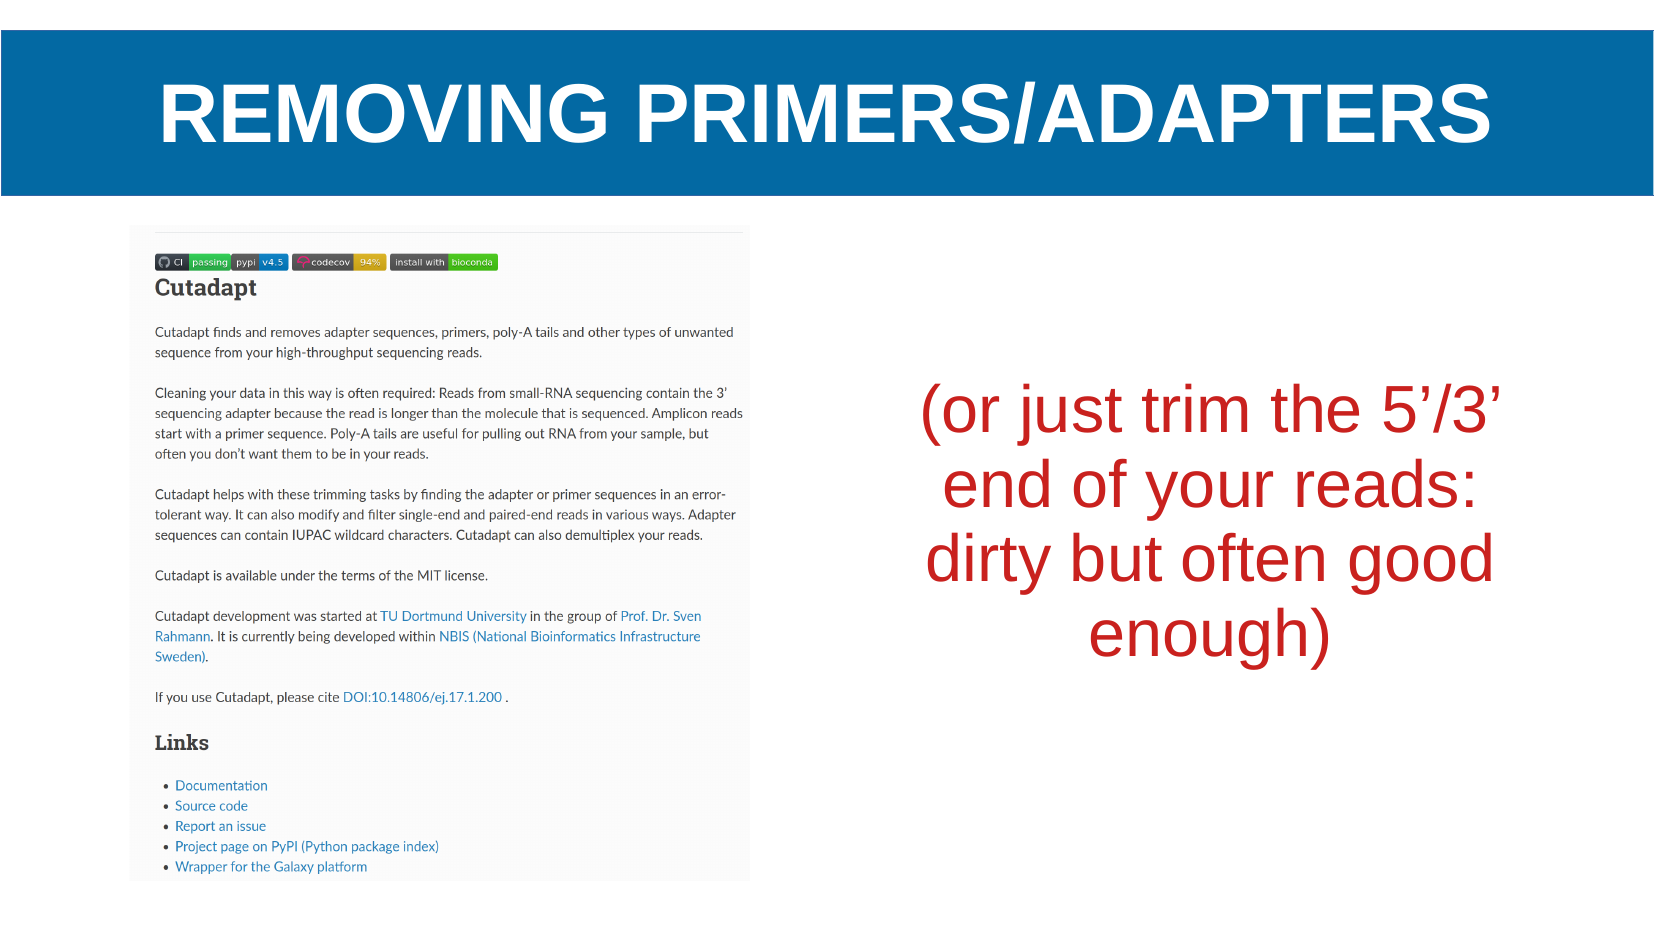

REMOVING PRIMERS/ADAPTERS
(or just trim the 5’/3’ end of your reads: dirty but often good enough)